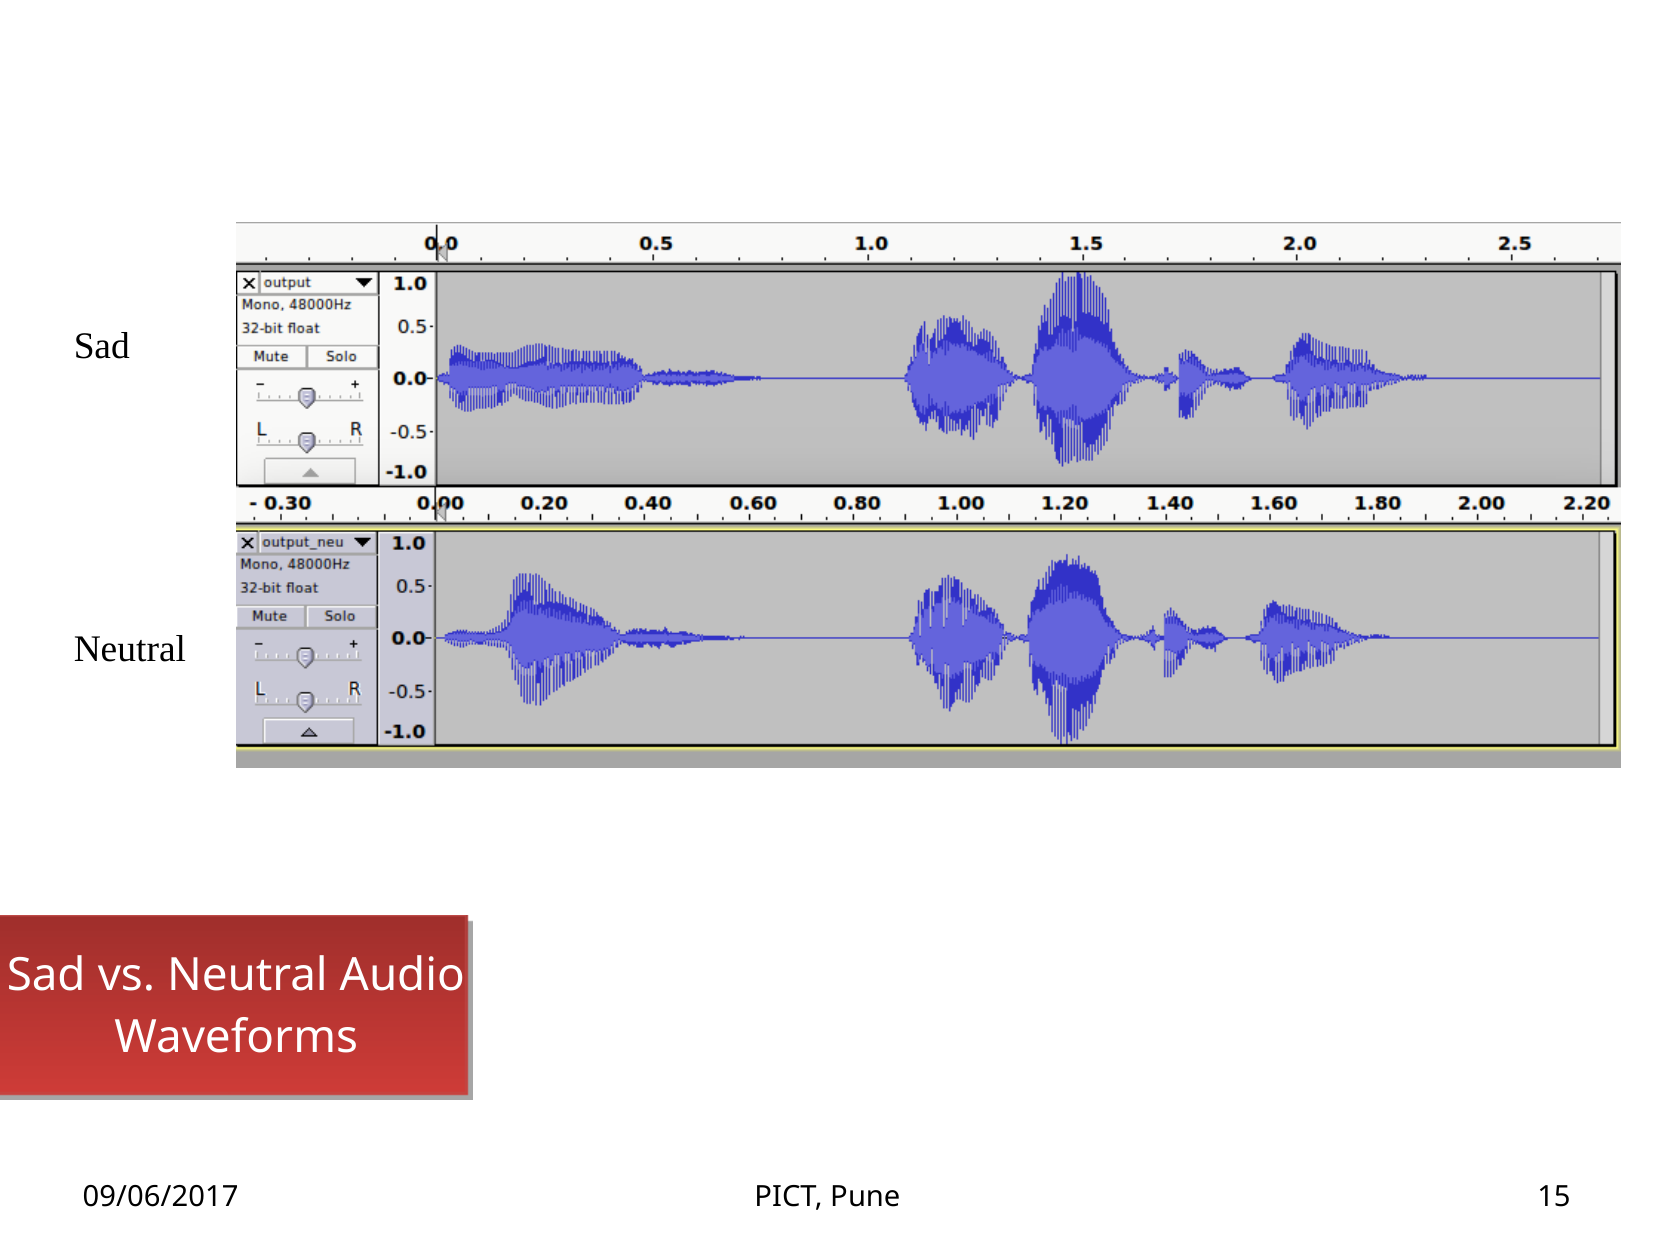

Sad
Neutral
# Sad vs. Neutral Audio Waveforms
09/06/2017
PICT, Pune
15